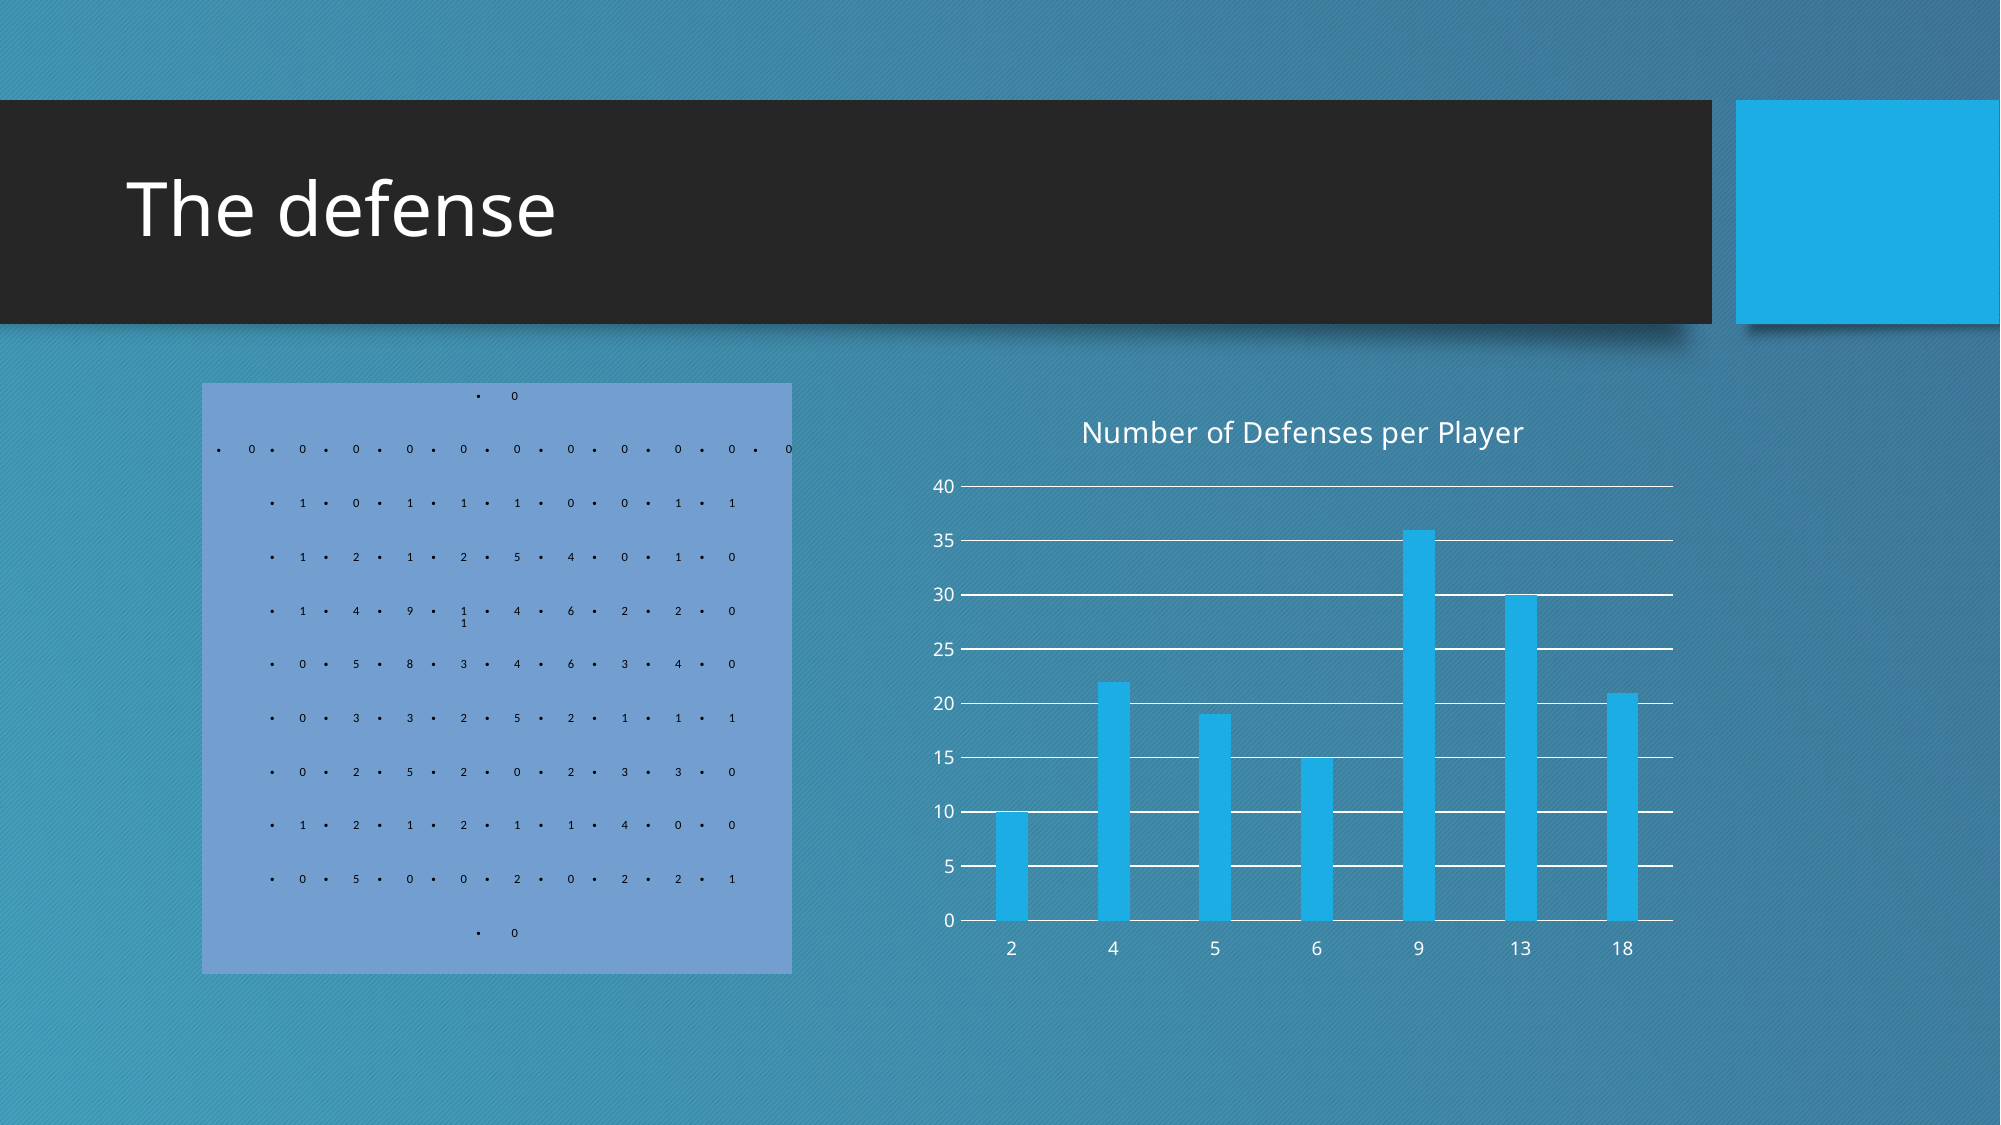

# The defense
| 0 | | | | | | | | | | |
| --- | --- | --- | --- | --- | --- | --- | --- | --- | --- | --- |
| 0 | 0 | 0 | 0 | 0 | 0 | 0 | 0 | 0 | 0 | 0 |
| | 1 | 0 | 1 | 1 | 1 | 0 | 0 | 1 | 1 | |
| | 1 | 2 | 1 | 2 | 5 | 4 | 0 | 1 | 0 | |
| | 1 | 4 | 9 | 11 | 4 | 6 | 2 | 2 | 0 | |
| | 0 | 5 | 8 | 3 | 4 | 6 | 3 | 4 | 0 | |
| | 0 | 3 | 3 | 2 | 5 | 2 | 1 | 1 | 1 | |
| | 0 | 2 | 5 | 2 | 0 | 2 | 3 | 3 | 0 | |
| | 1 | 2 | 1 | 2 | 1 | 1 | 4 | 0 | 0 | |
| | 0 | 5 | 0 | 0 | 2 | 0 | 2 | 2 | 1 | |
| 0 | | | | | | | | | | |
### Chart: Number of Defenses per Player
| Category | Reeks1 |
|---|---|
| 2 | 10.0 |
| 4 | 22.0 |
| 5 | 19.0 |
| 6 | 15.0 |
| 9 | 36.0 |
| 13 | 30.0 |
| 18 | 21.0 |